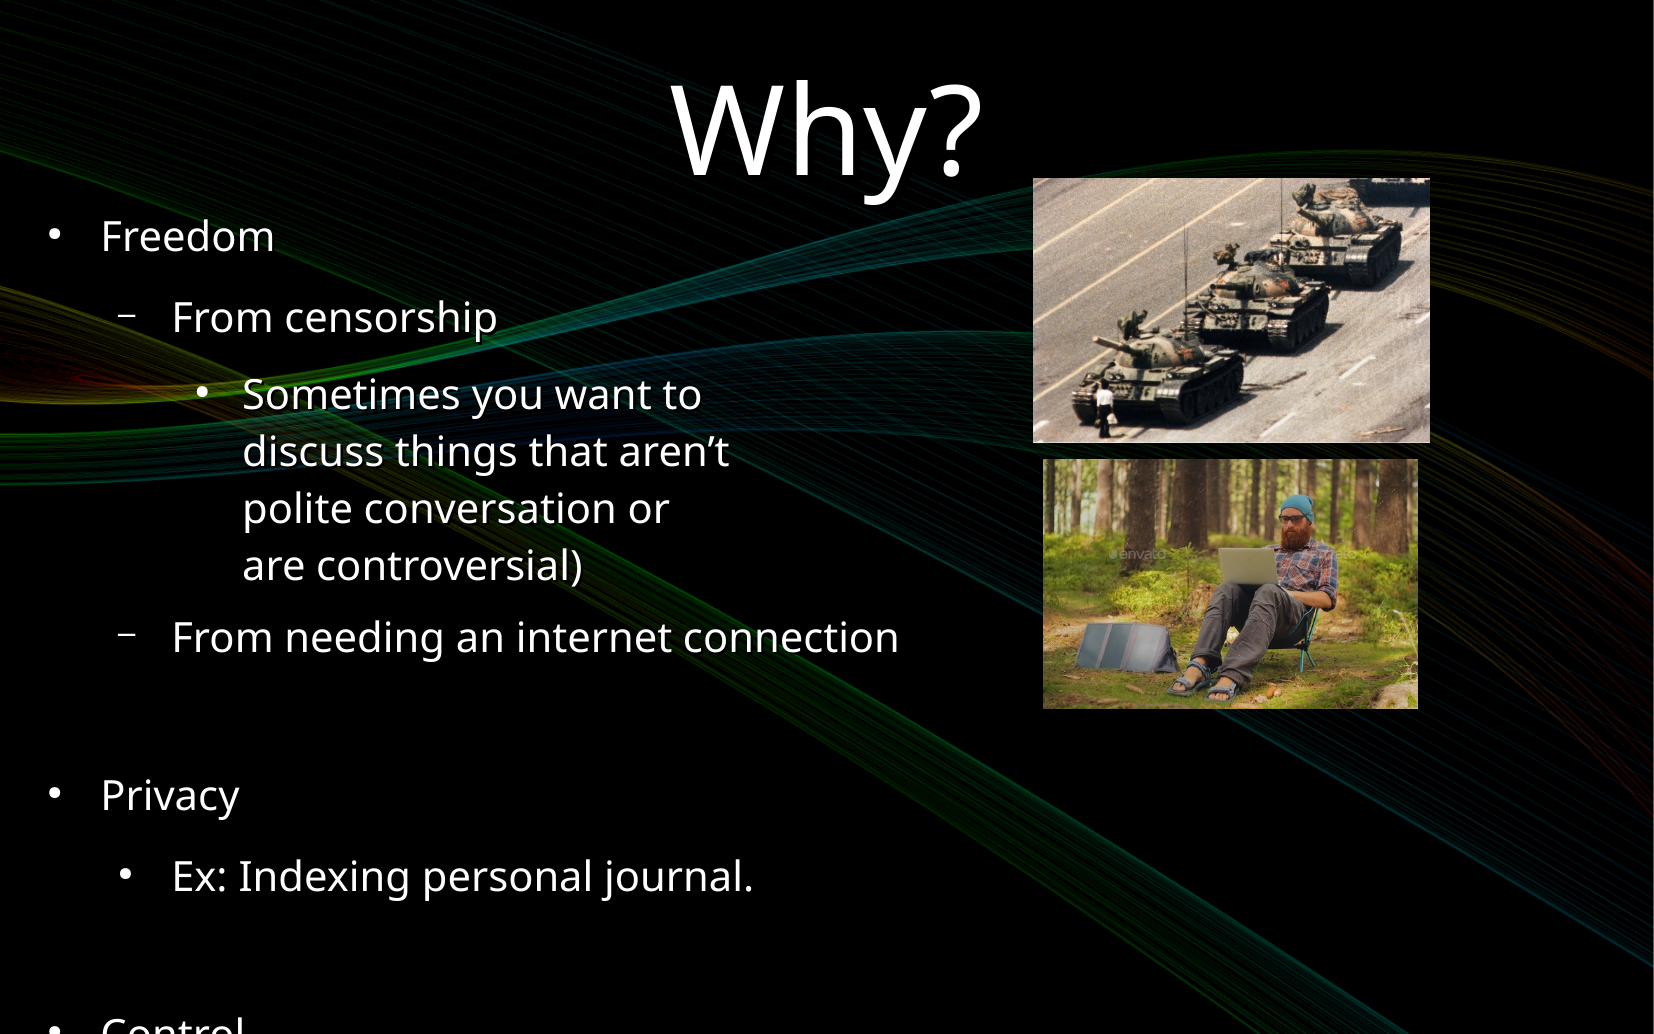

# Why?
Freedom
From censorship
Sometimes you want to
discuss things that aren’t
polite conversation or
are controversial)
From needing an internet connection
Privacy
Ex: Indexing personal journal.
Control
You can interact, train, change behaviors, hack, etc. You own it vs renting it.
Cost savings?